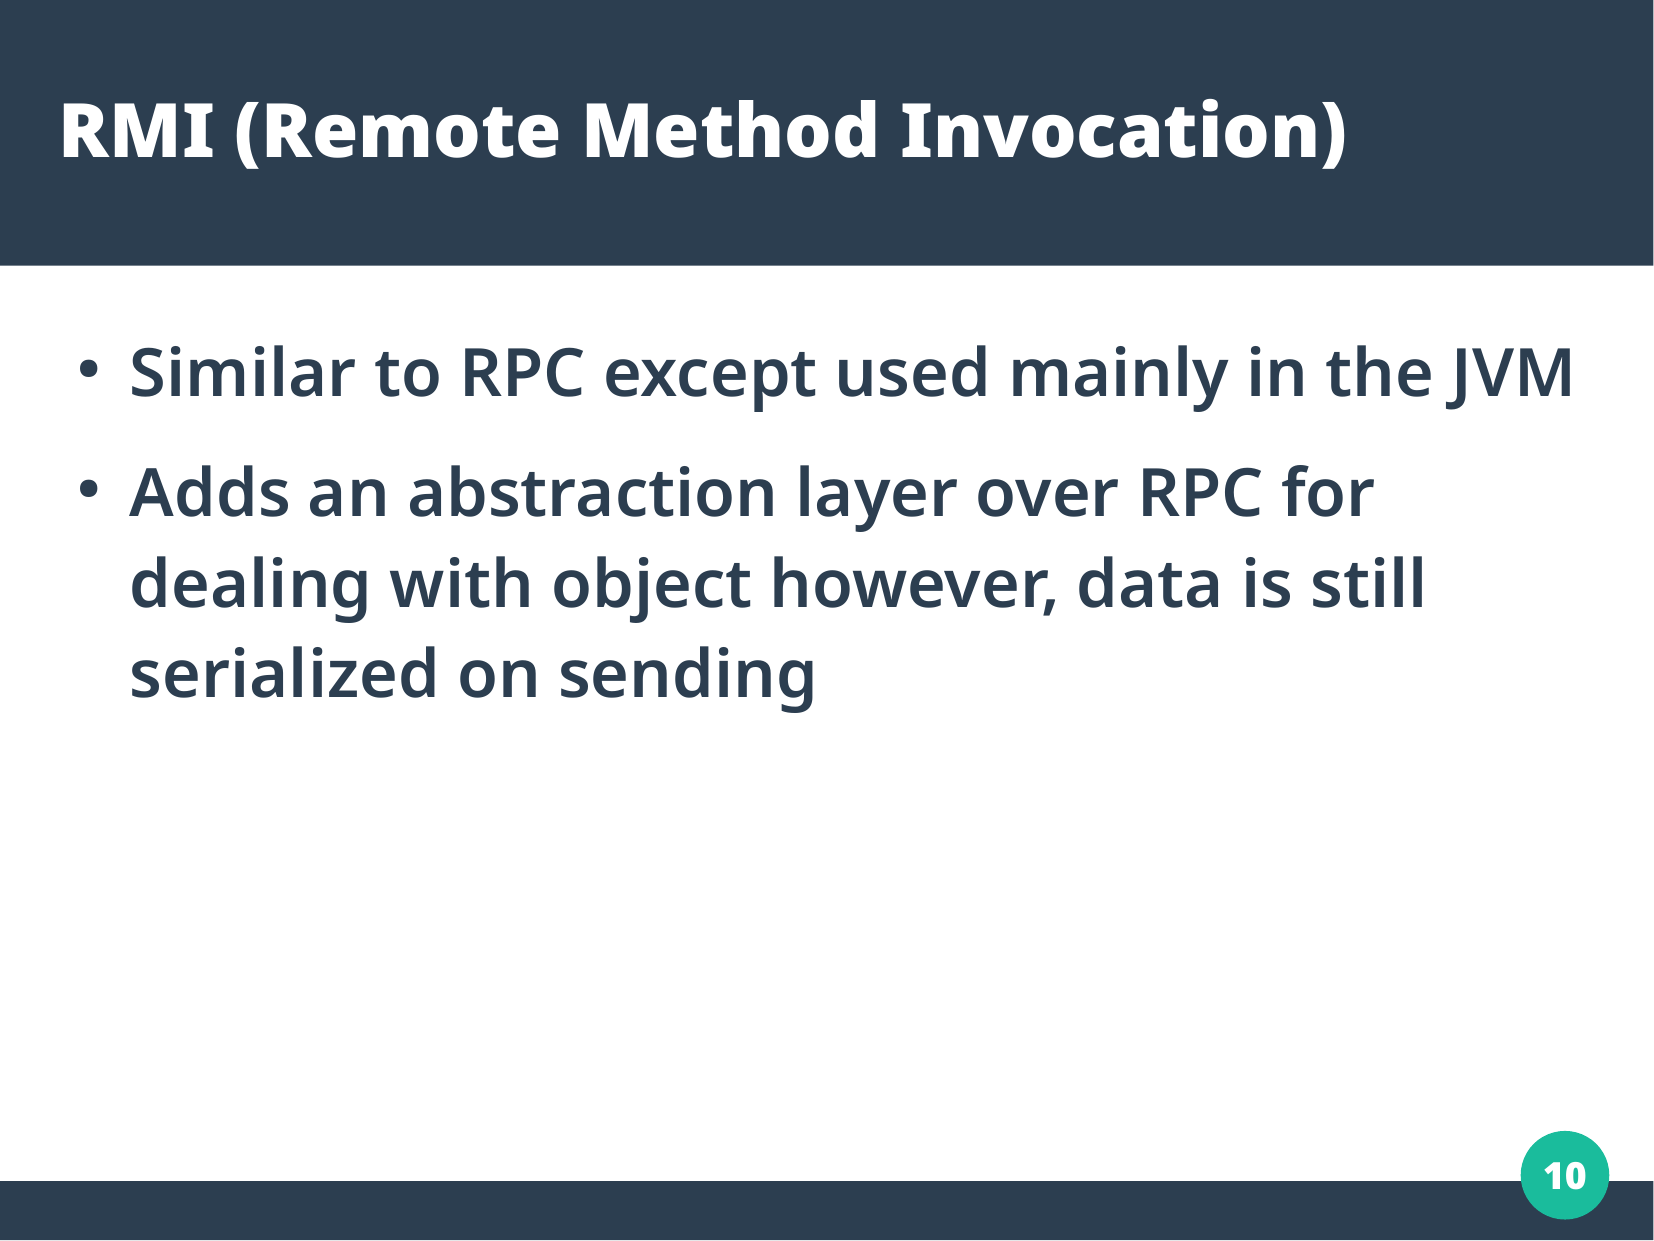

# RMI (Remote Method Invocation)
Similar to RPC except used mainly in the JVM
Adds an abstraction layer over RPC for dealing with object however, data is still serialized on sending
10